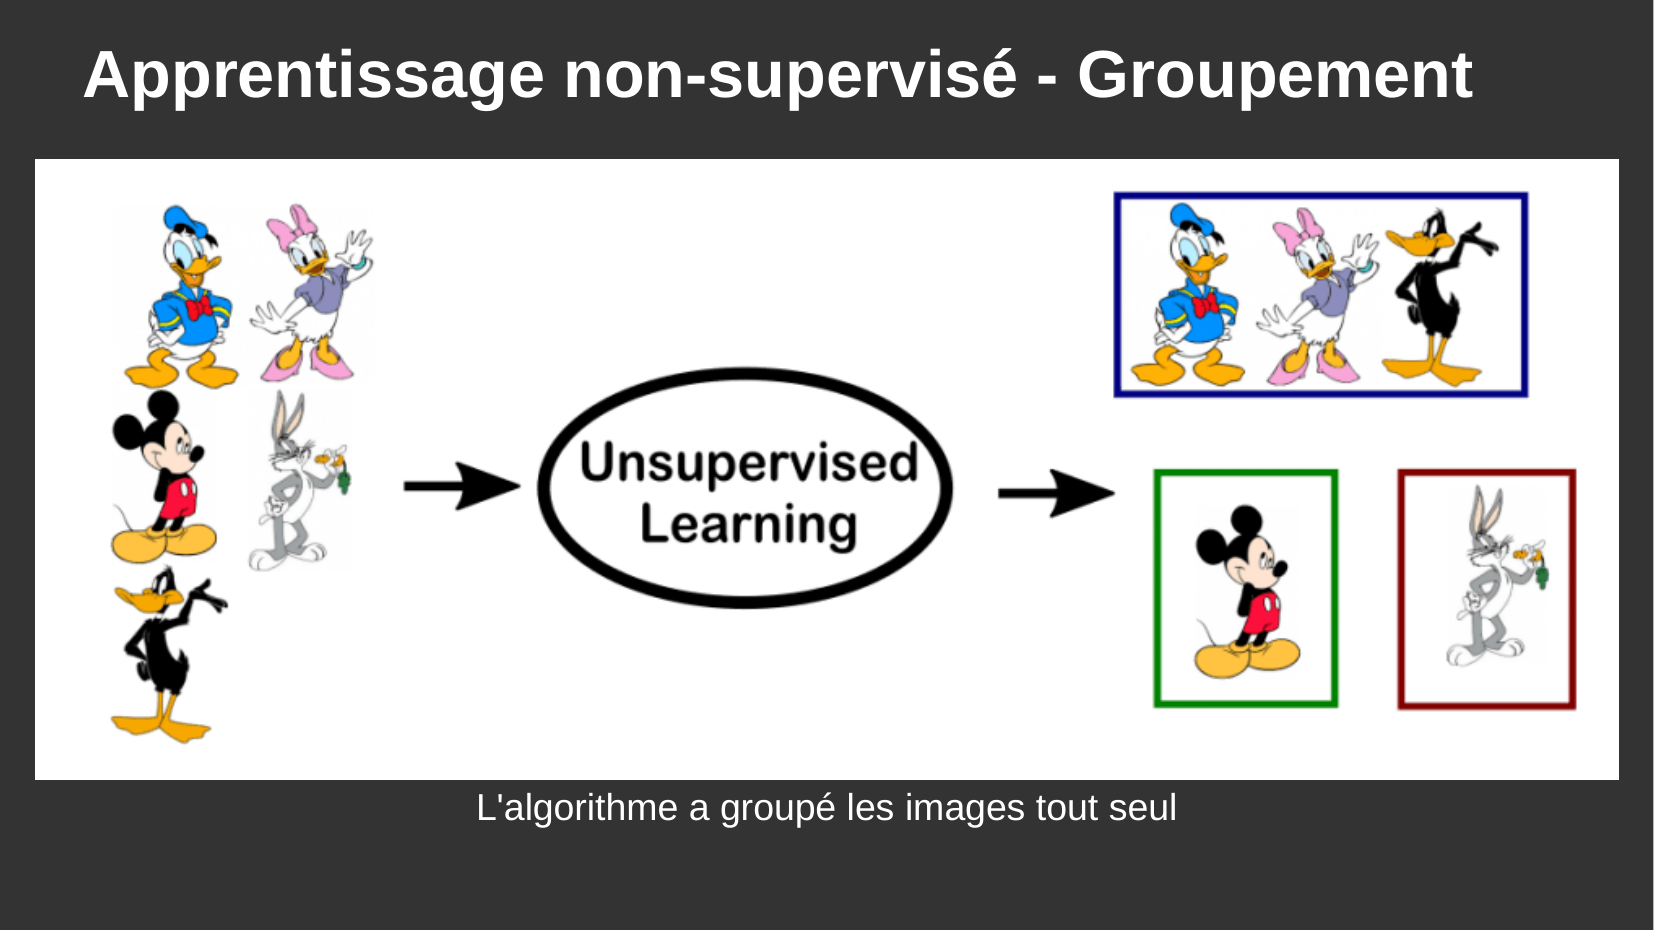

# Apprentissage non-supervisé - Groupement
L'algorithme a groupé les images tout seul